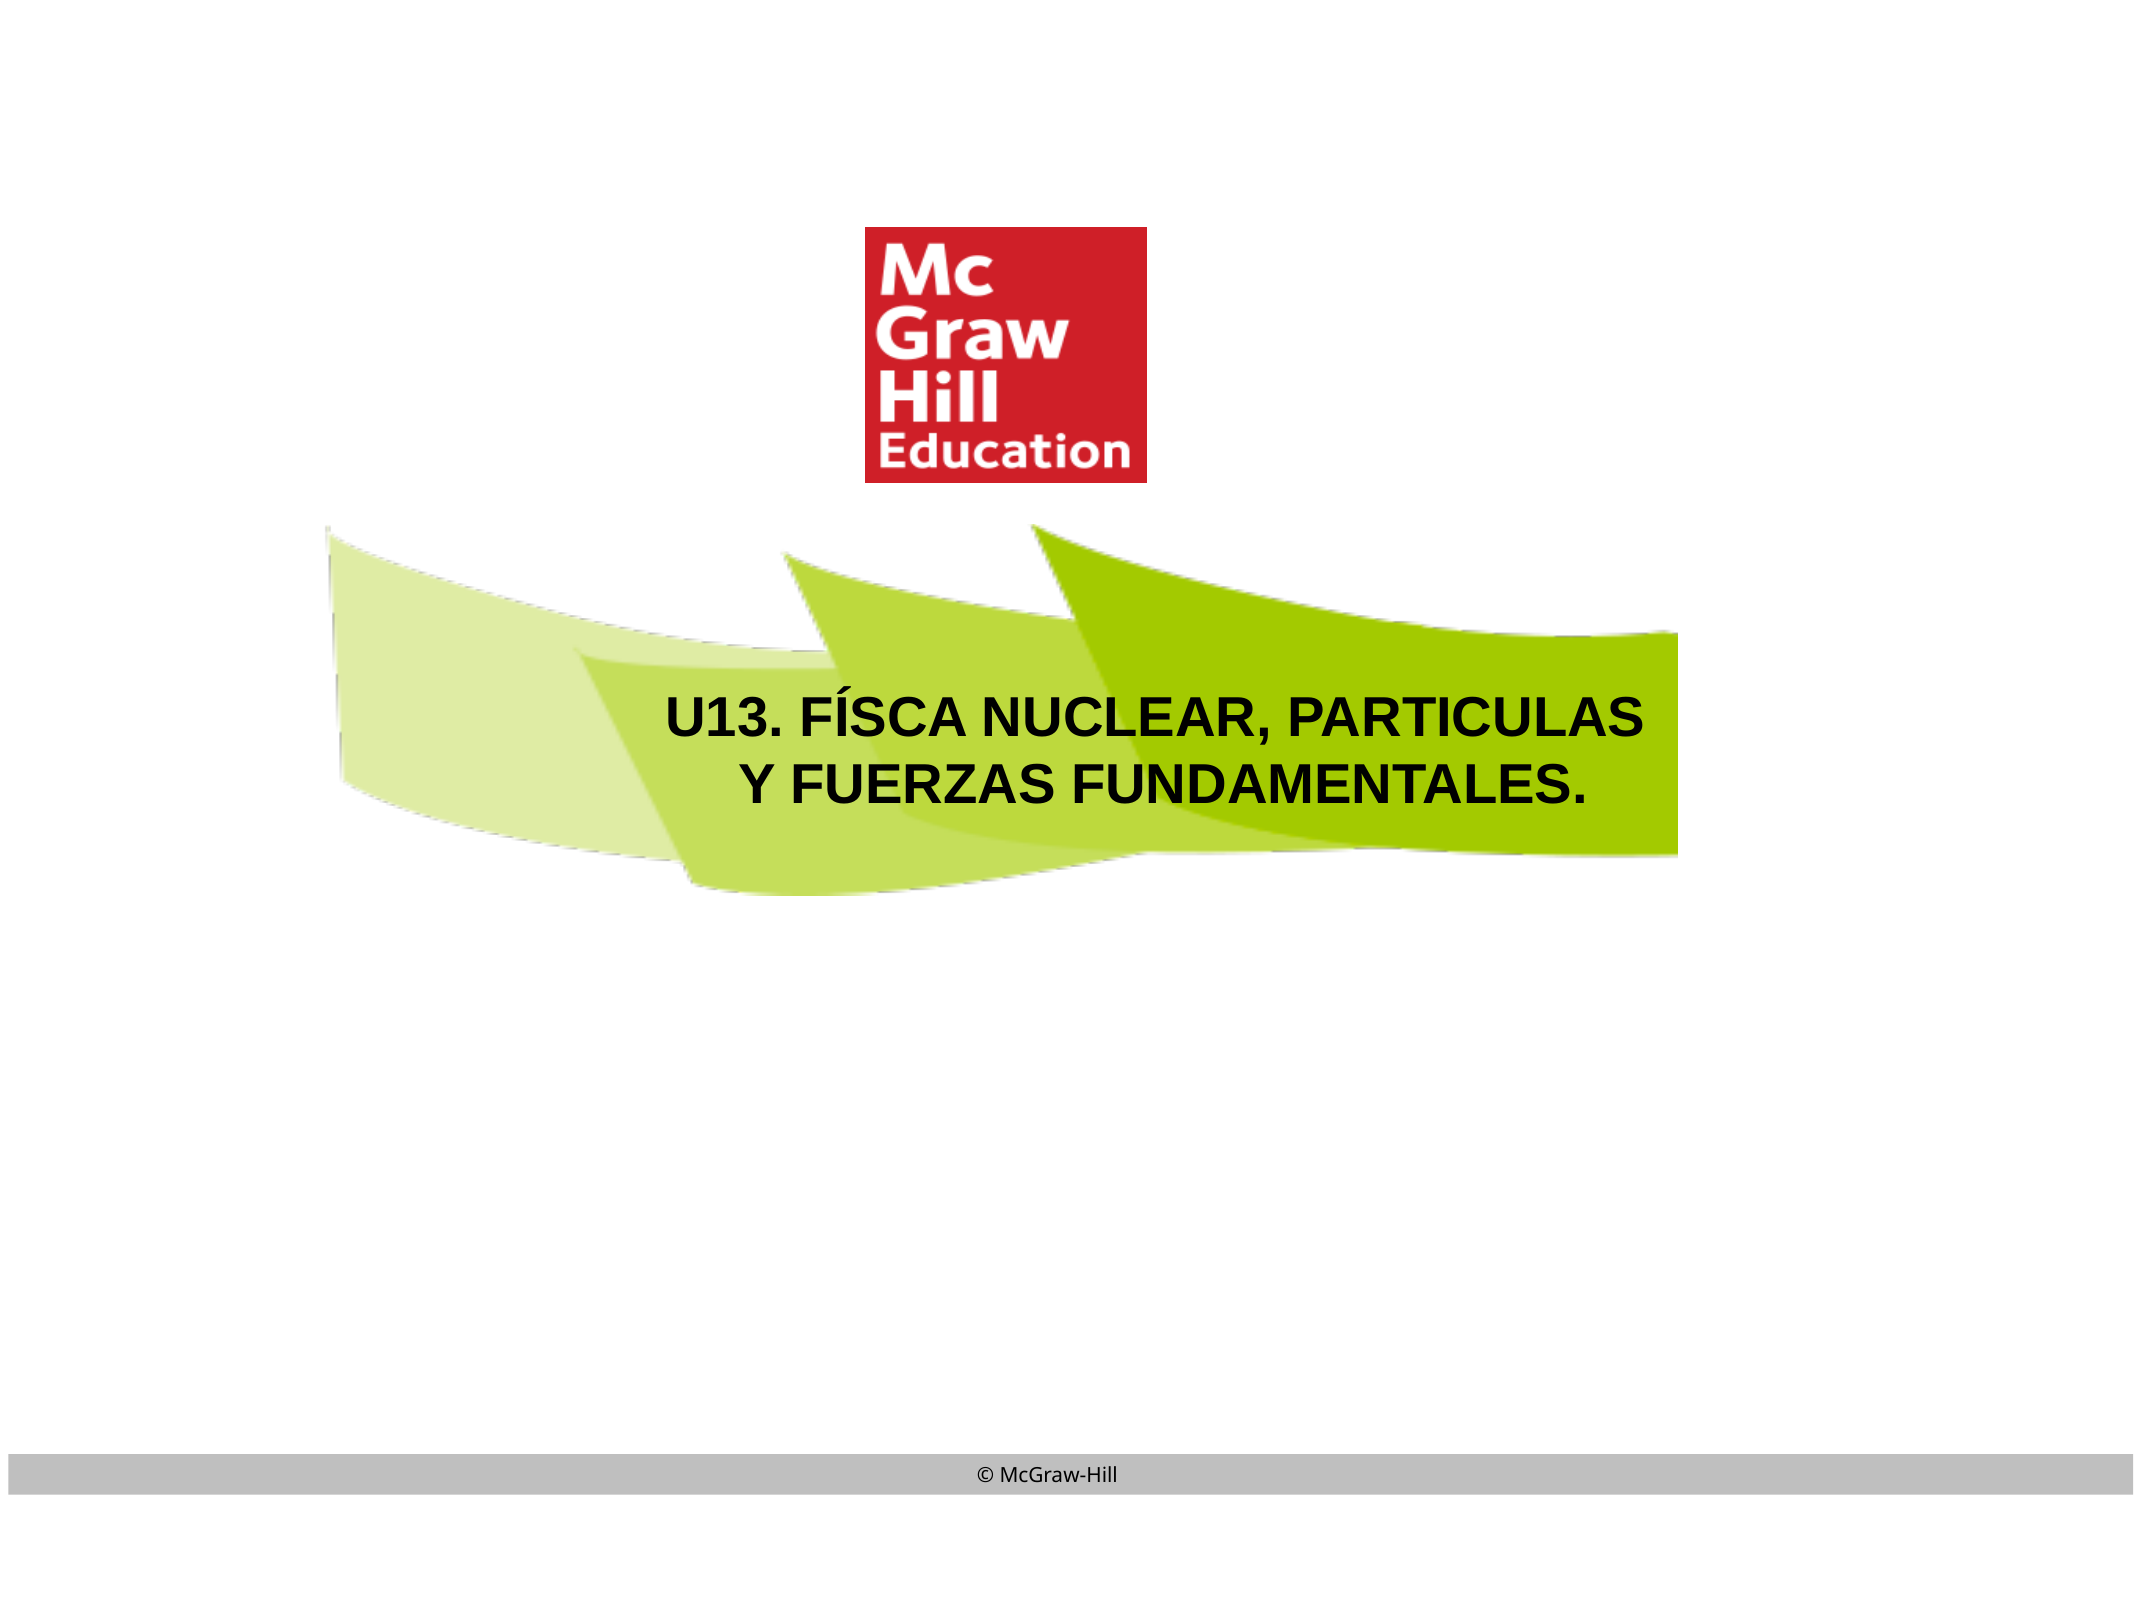

U13. FÍSCA NUCLEAR, PARTICULAS
Y FUERZAS FUNDAMENTALES.
© McGraw-Hill